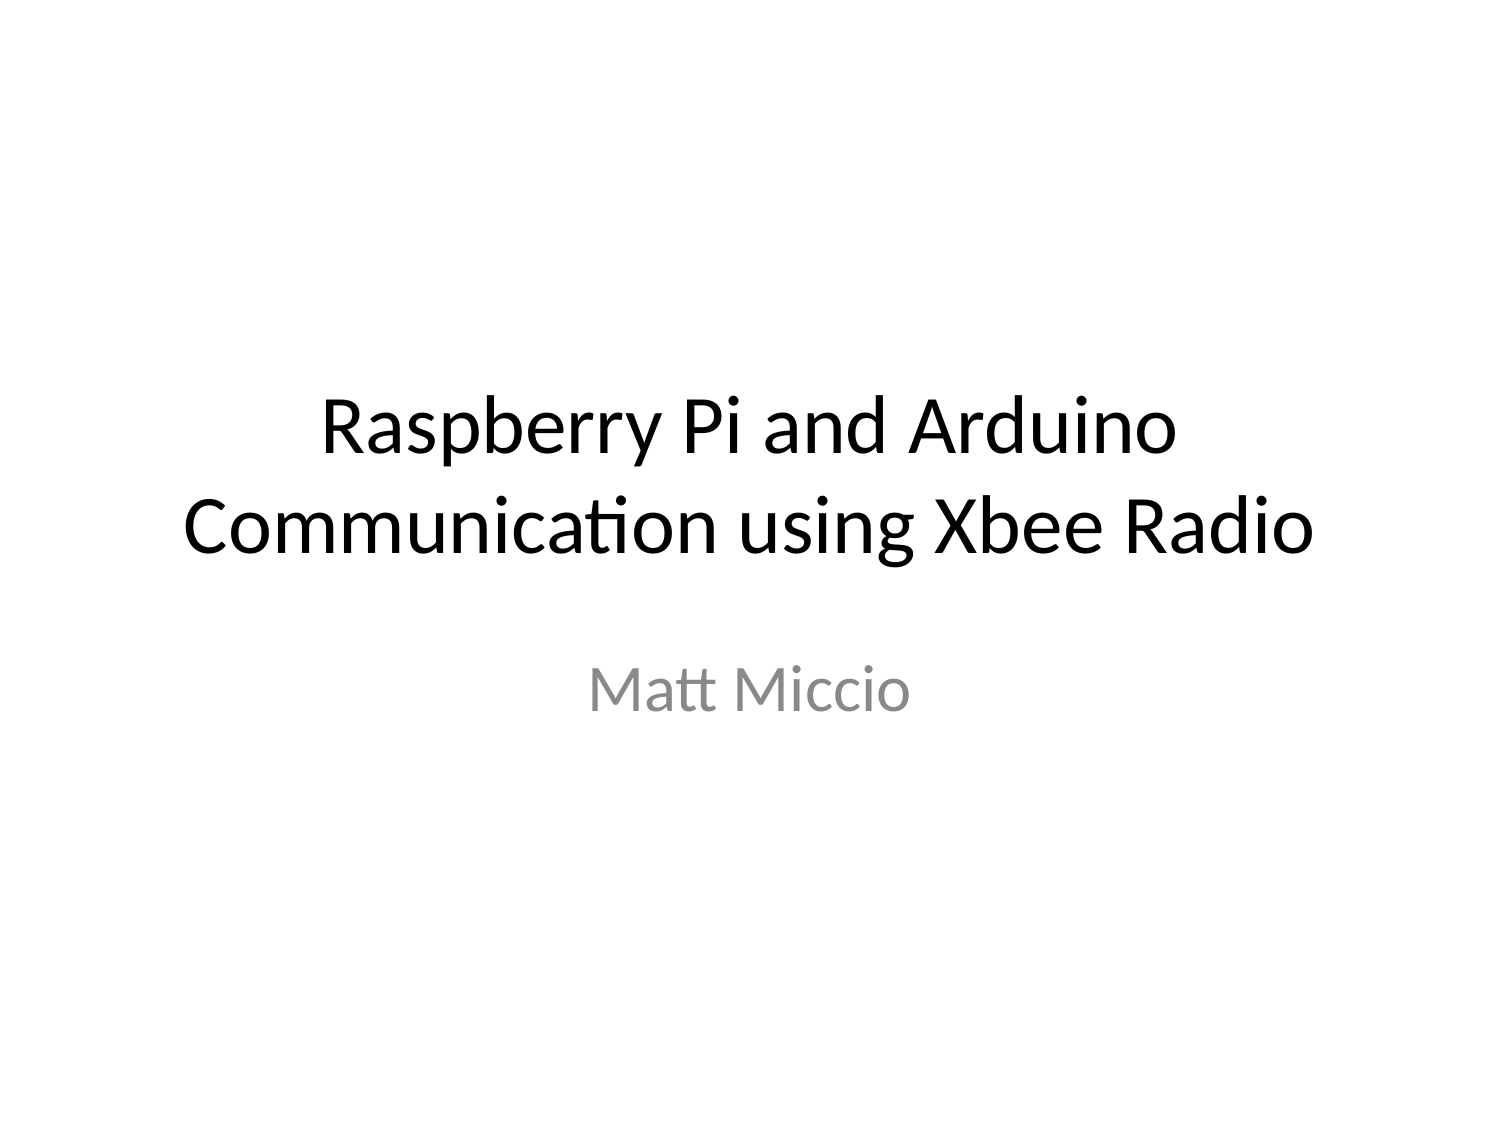

# Raspberry Pi and Arduino Communication using Xbee Radio
Matt Miccio